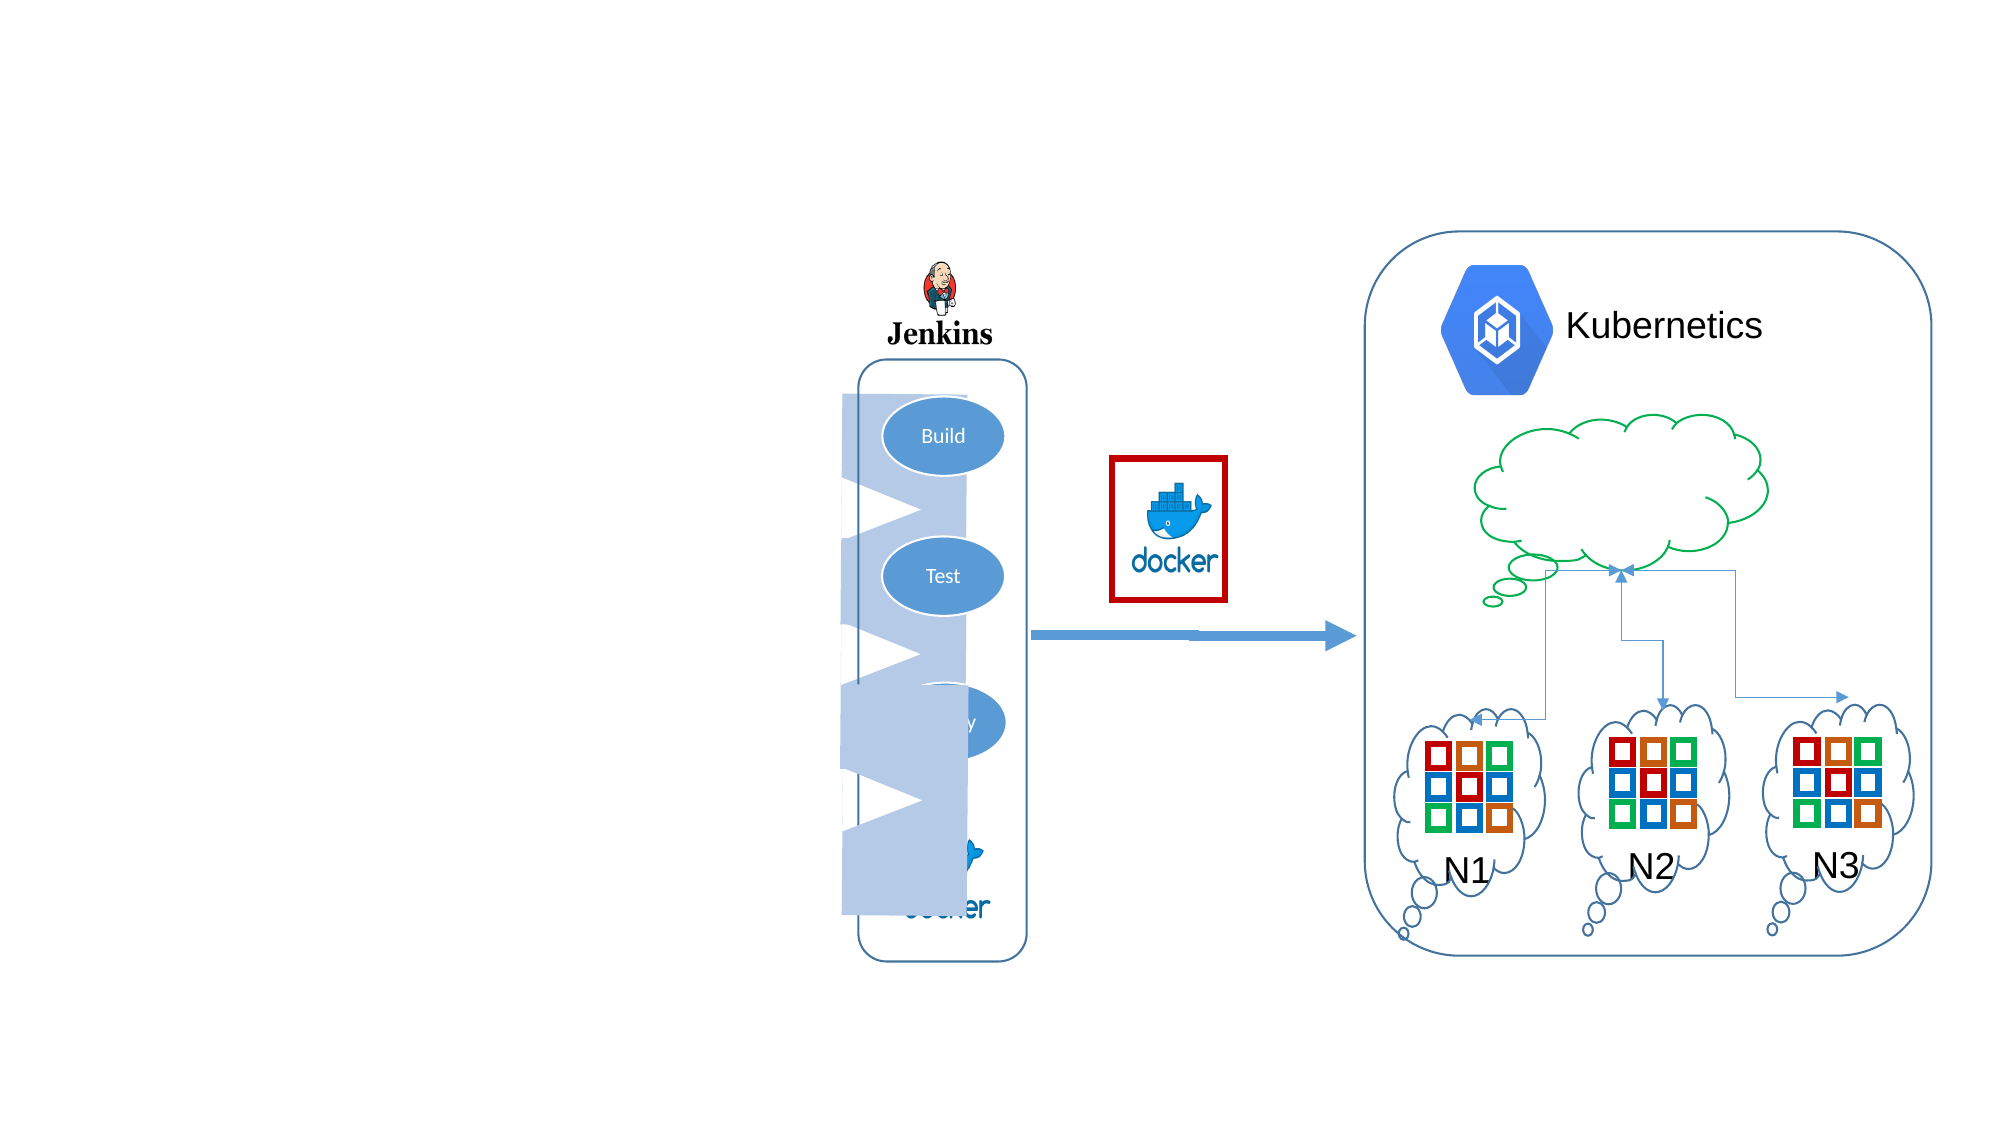

Build
Test
Deploy
Kubernetics
Master
N3
N2
N1